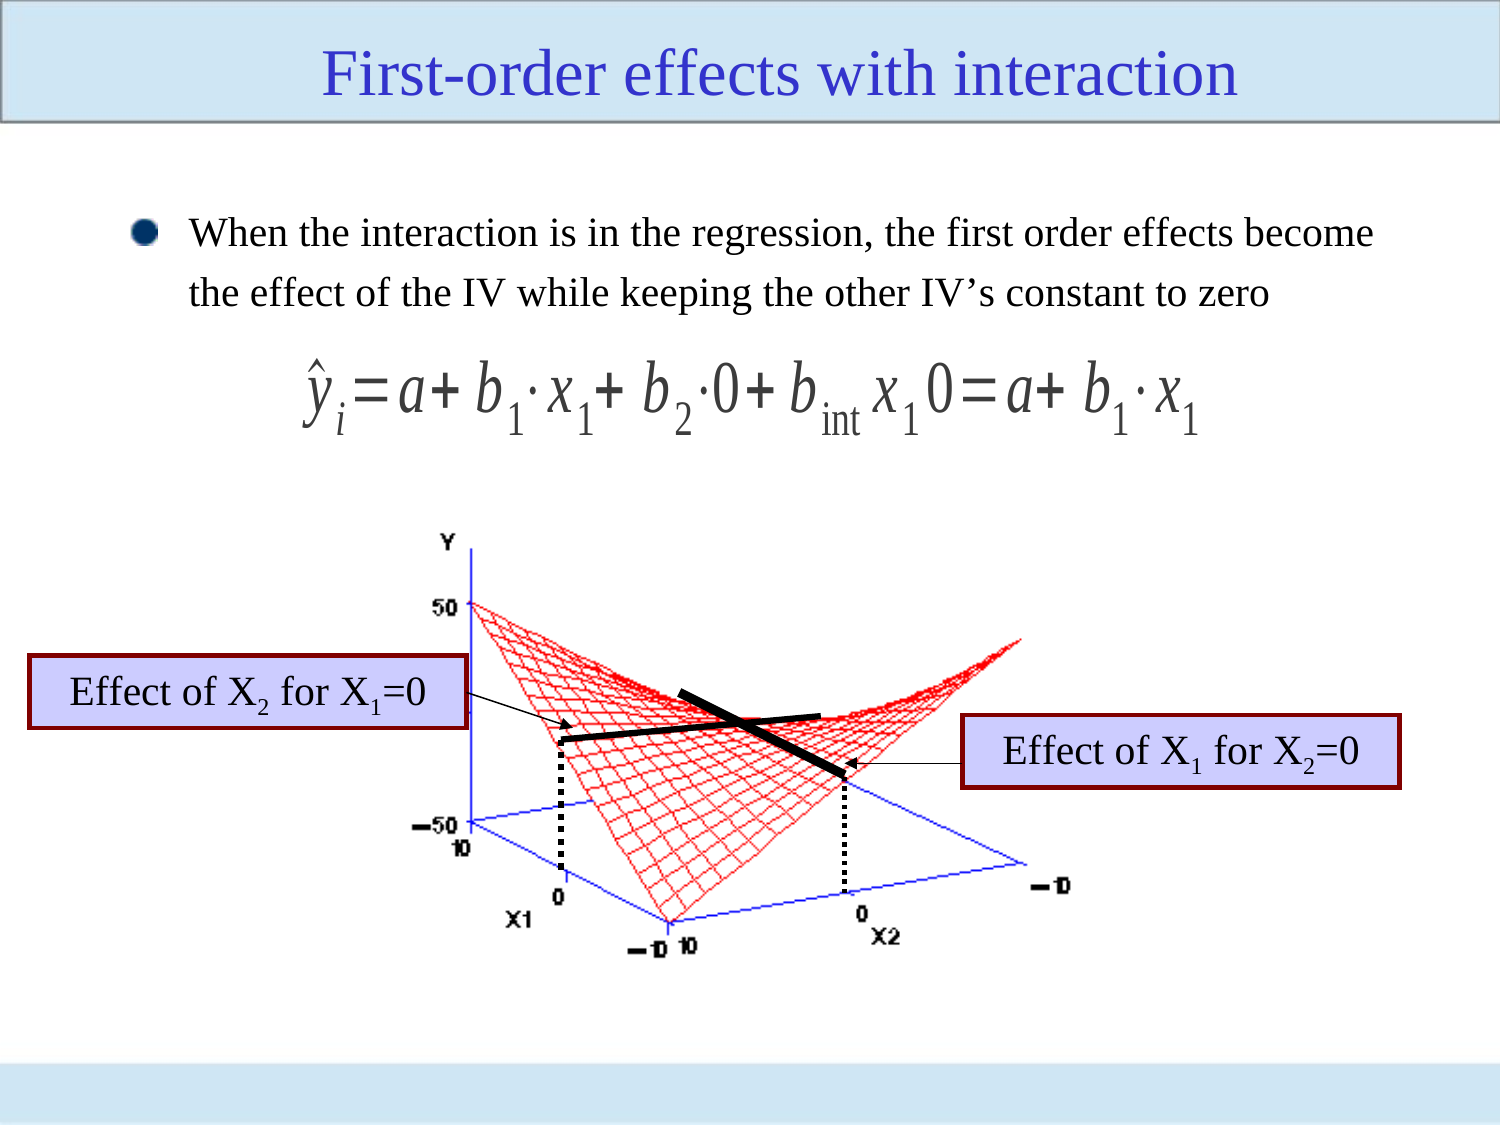

# First-order effects with interaction
When the interaction is in the regression, the first order effects become the effect of the IV while keeping the other IV’s constant to zero
Effect of X2 for X1=0
Effect of X1 for X2=0